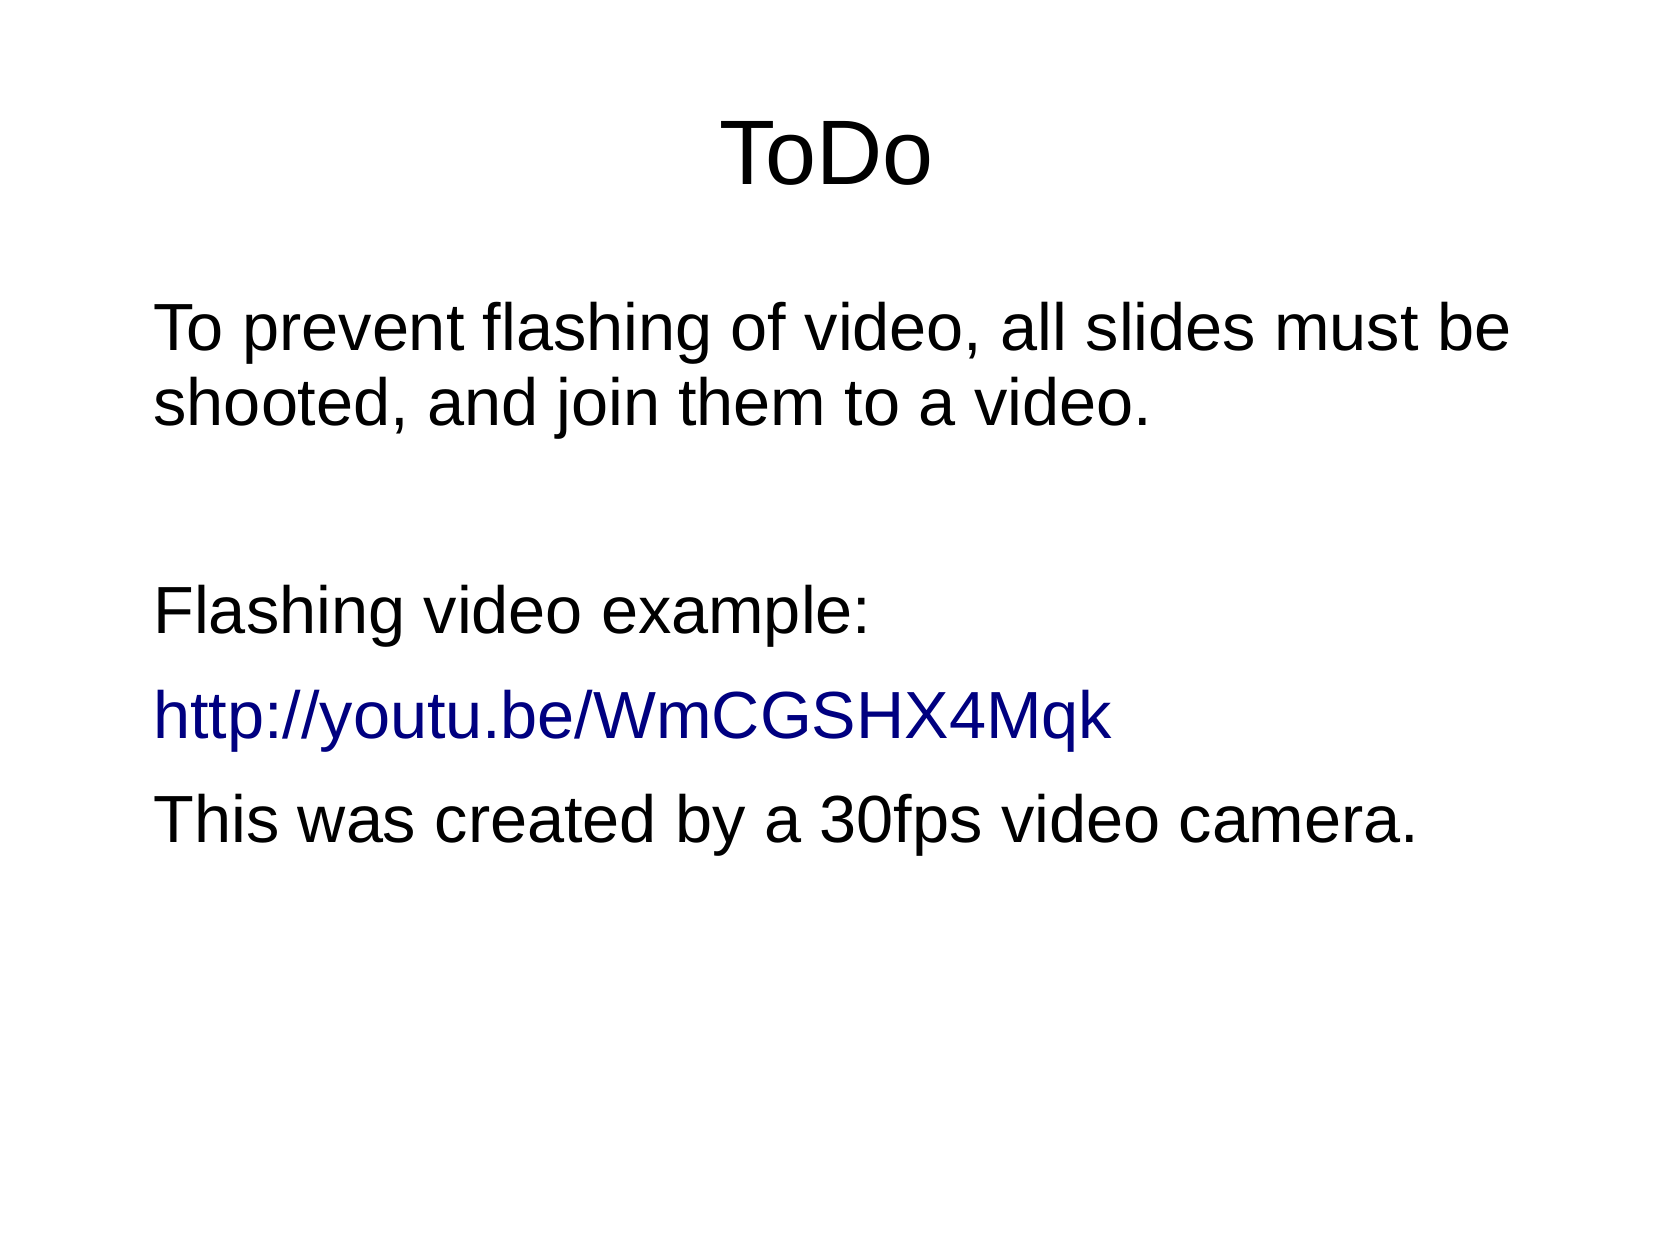

# ToDo
To prevent flashing of video, all slides must be shooted, and join them to a video.
Flashing video example:
http://youtu.be/WmCGSHX4Mqk
This was created by a 30fps video camera.